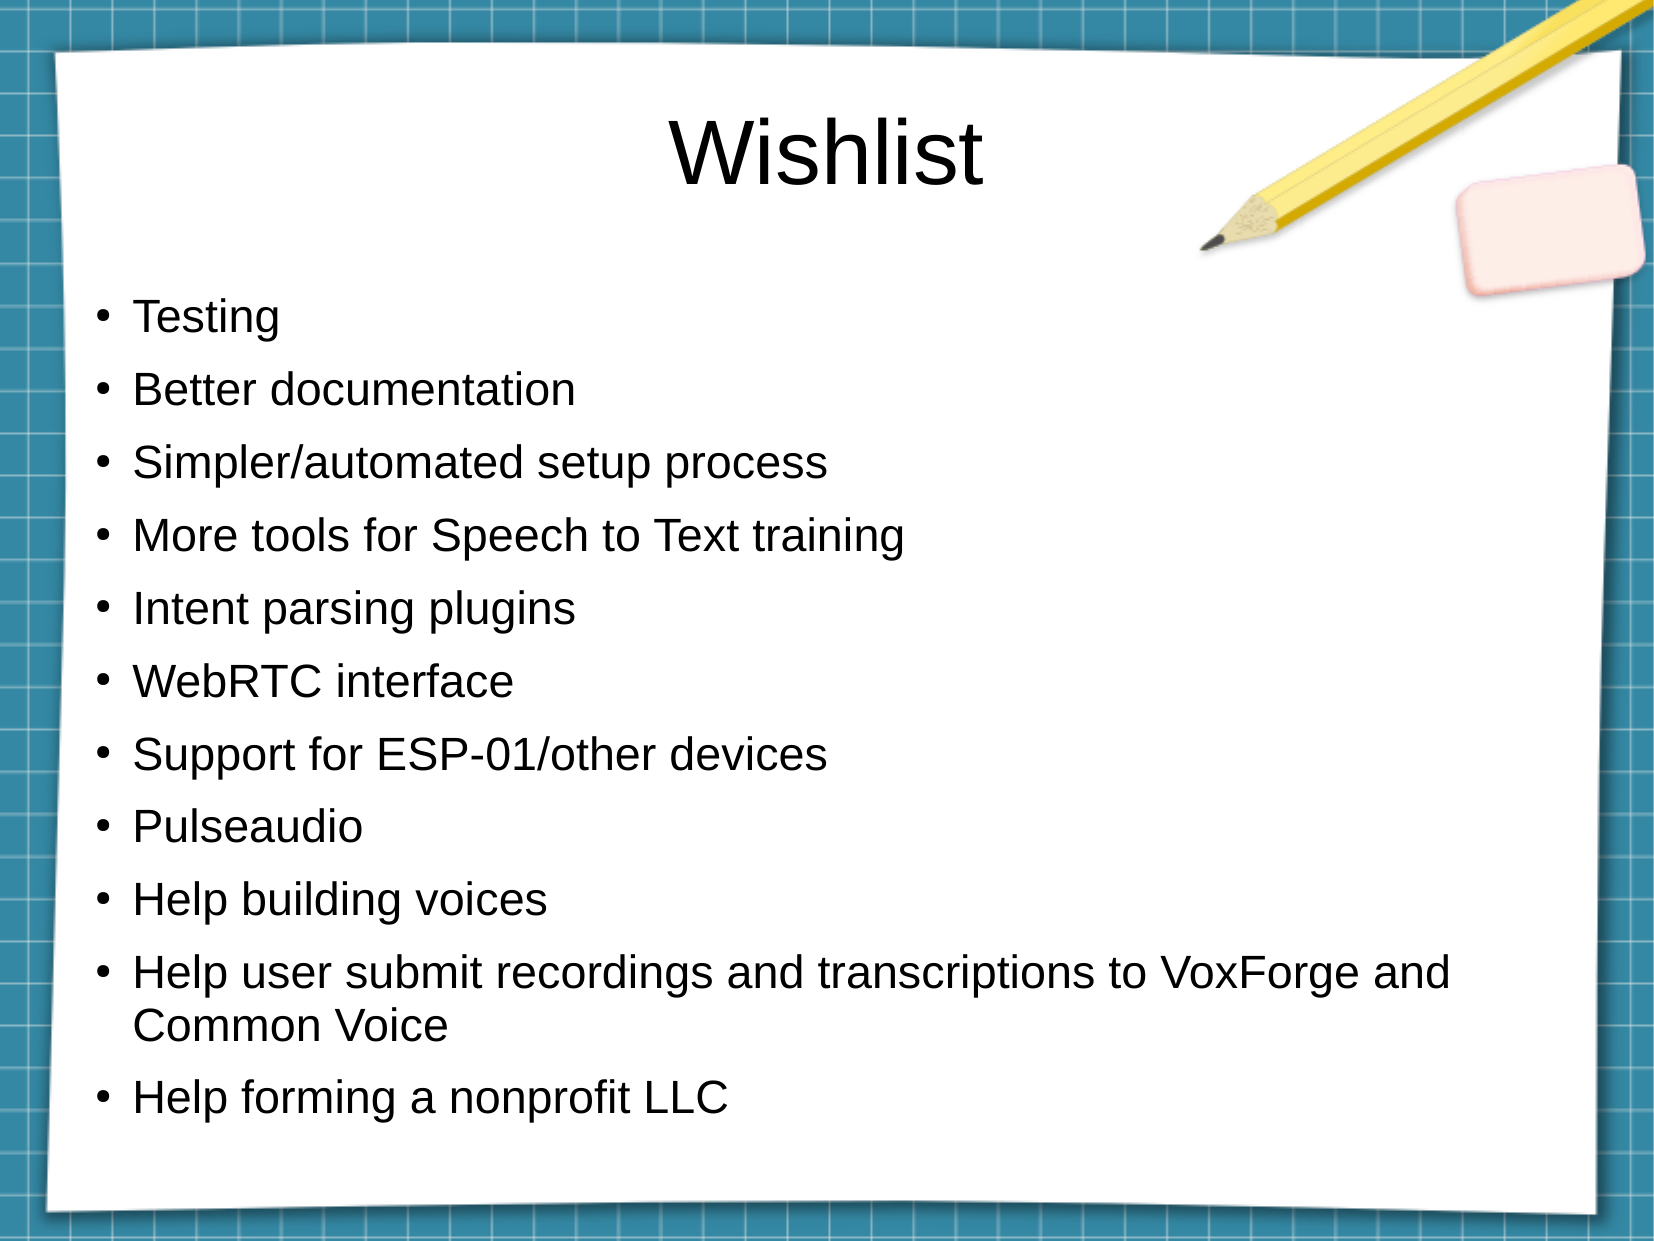

# Wishlist
Testing
Better documentation
Simpler/automated setup process
More tools for Speech to Text training
Intent parsing plugins
WebRTC interface
Support for ESP-01/other devices
Pulseaudio
Help building voices
Help user submit recordings and transcriptions to VoxForge and Common Voice
Help forming a nonprofit LLC